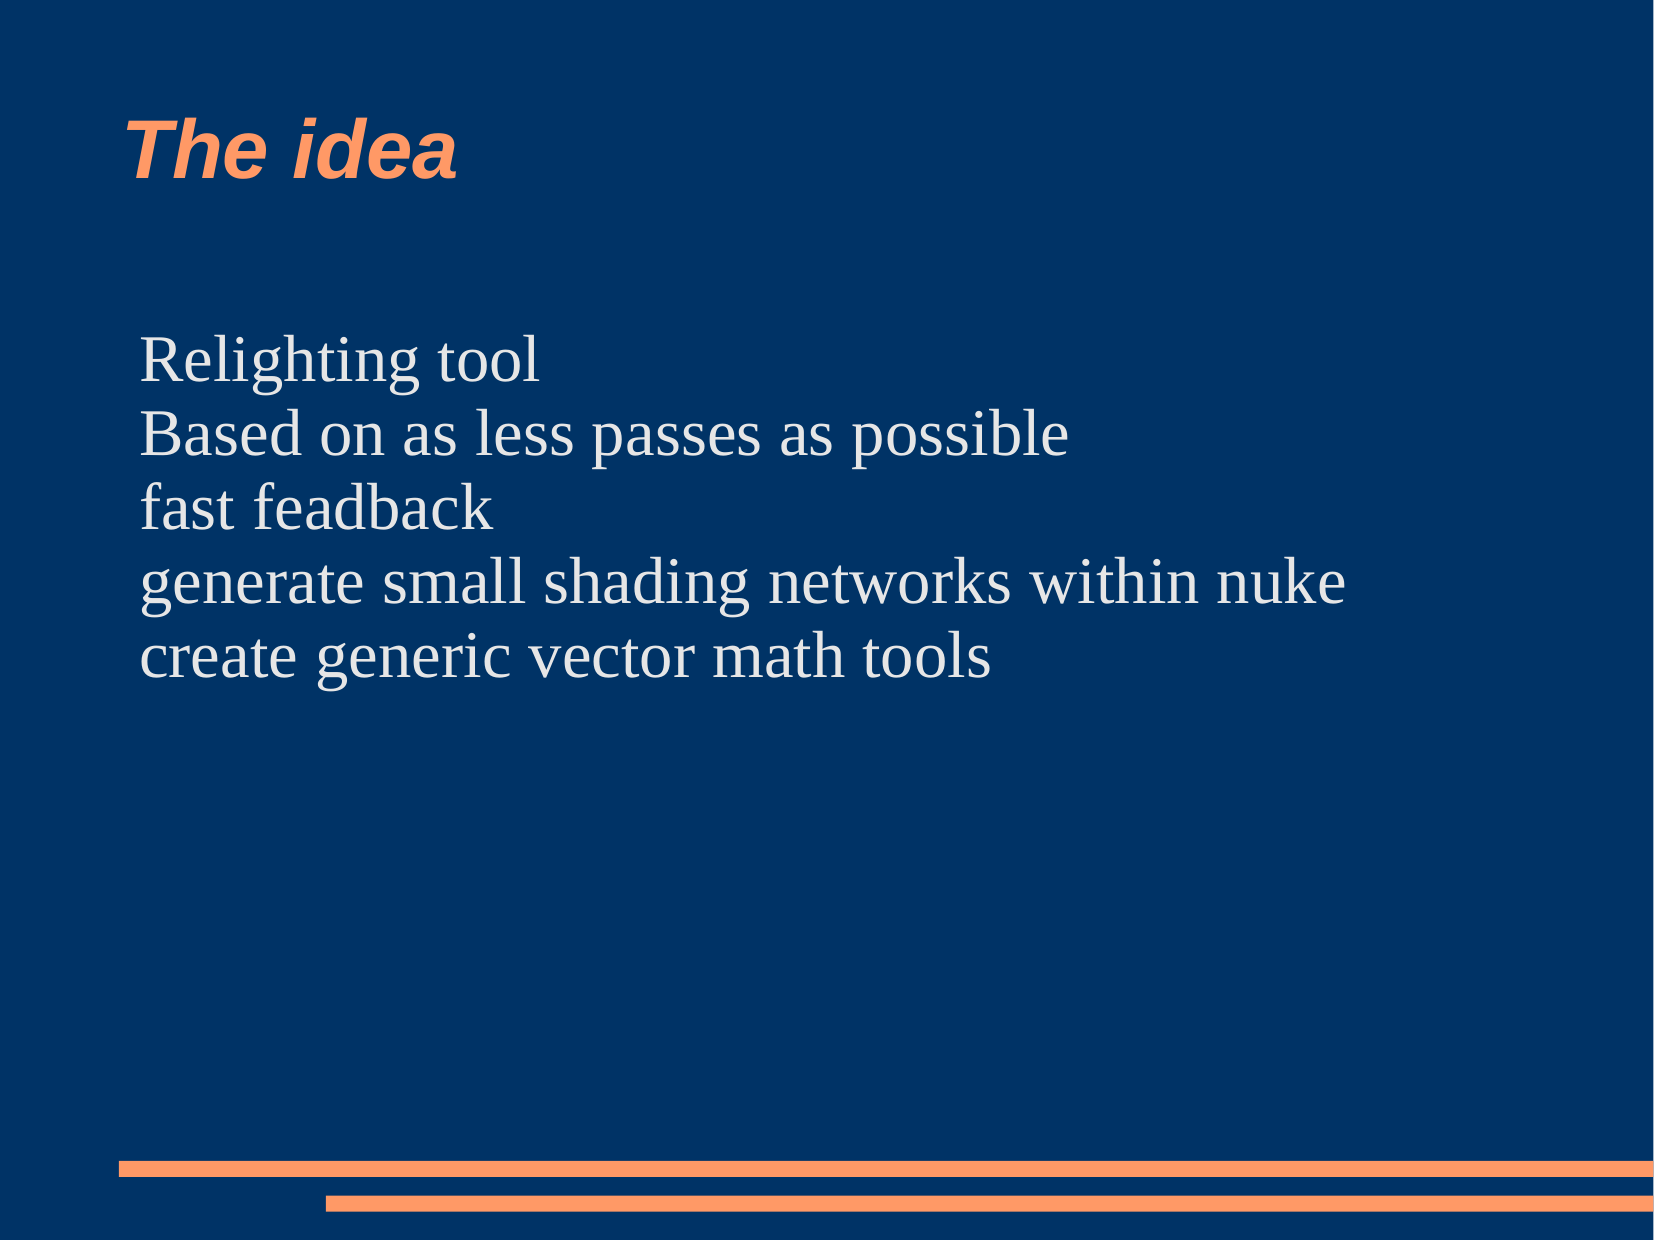

# The idea
Relighting tool
Based on as less passes as possible
fast feadback
generate small shading networks within nuke
create generic vector math tools